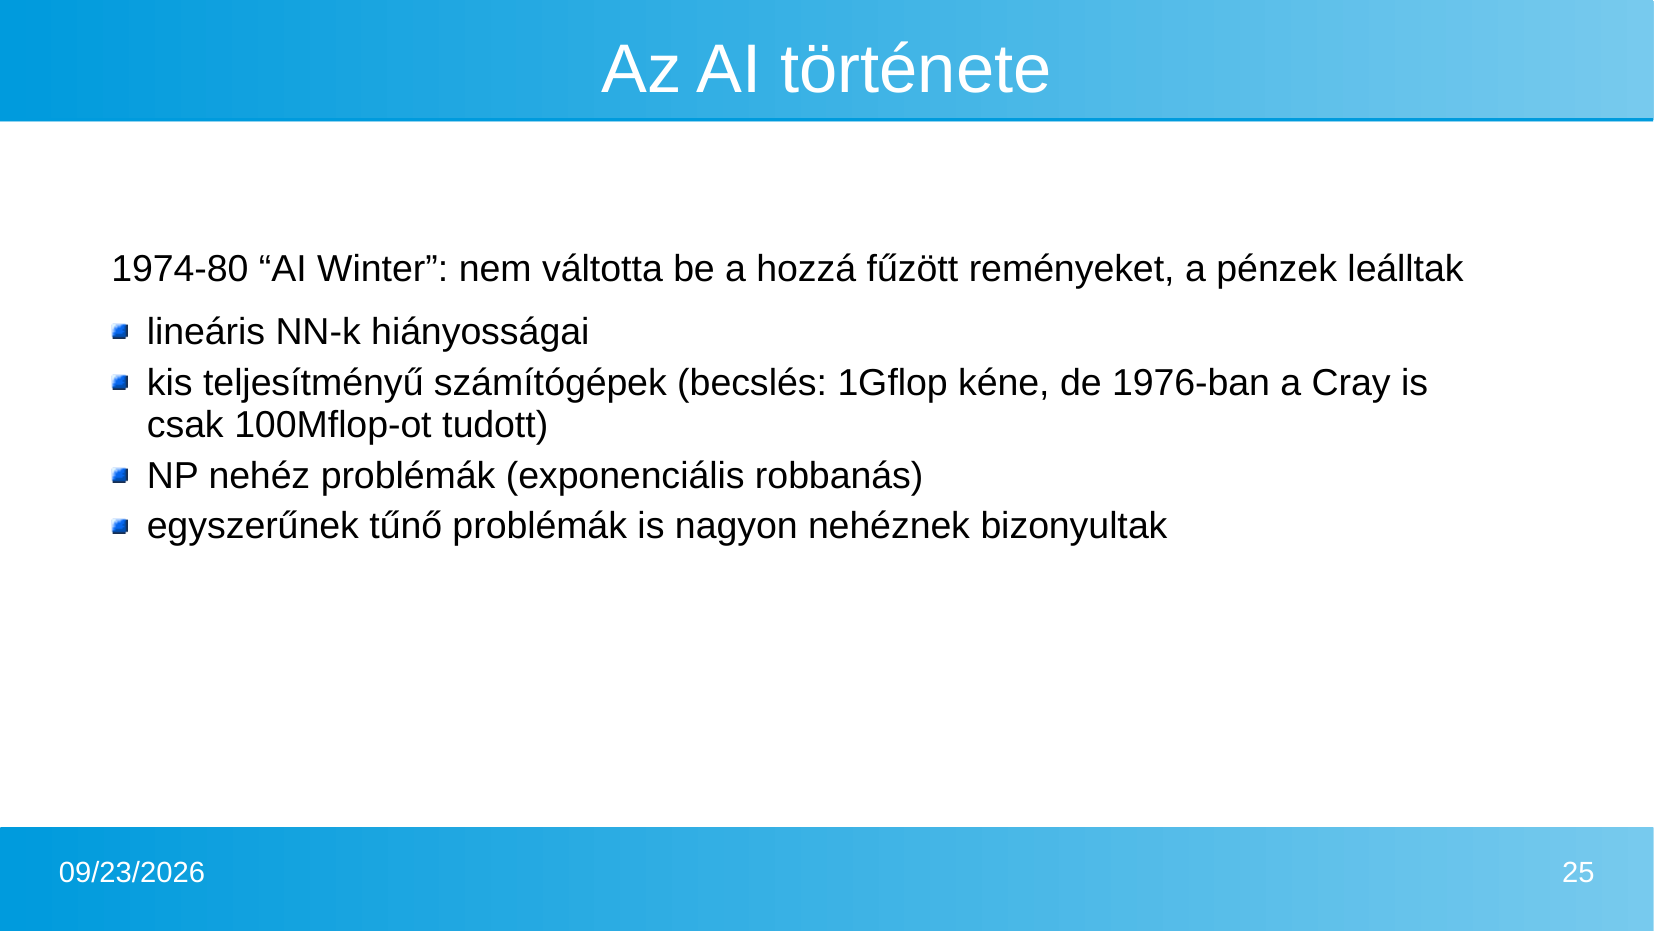

# Az AI története
1974-80 “AI Winter”: nem váltotta be a hozzá fűzött reményeket, a pénzek leálltak
lineáris NN-k hiányosságai
kis teljesítményű számítógépek (becslés: 1Gflop kéne, de 1976-ban a Cray is csak 100Mflop-ot tudott)
NP nehéz problémák (exponenciális robbanás)
egyszerűnek tűnő problémák is nagyon nehéznek bizonyultak
25